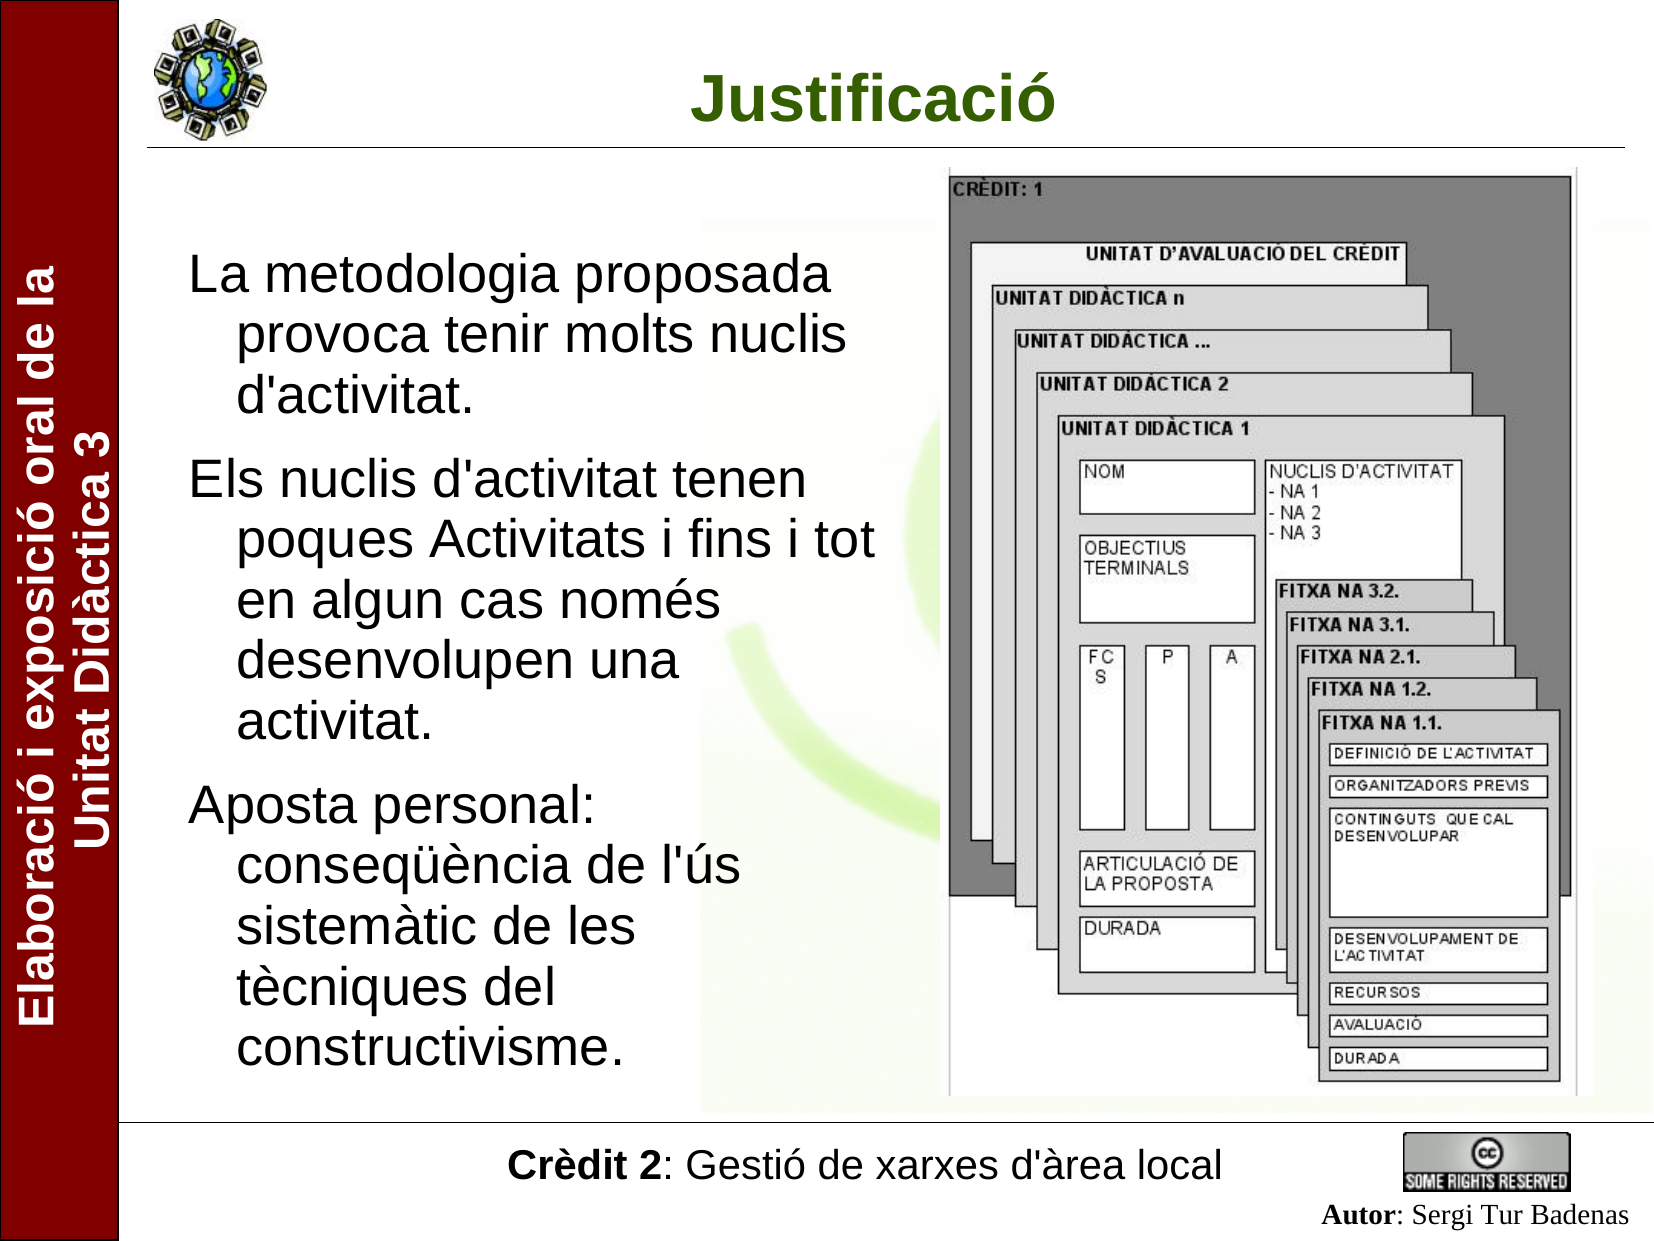

# Justificació
La metodologia proposada provoca tenir molts nuclis d'activitat.
Els nuclis d'activitat tenen poques Activitats i fins i tot en algun cas només desenvolupen una activitat.
Aposta personal: conseqüència de l'ús sistemàtic de les tècniques del constructivisme.